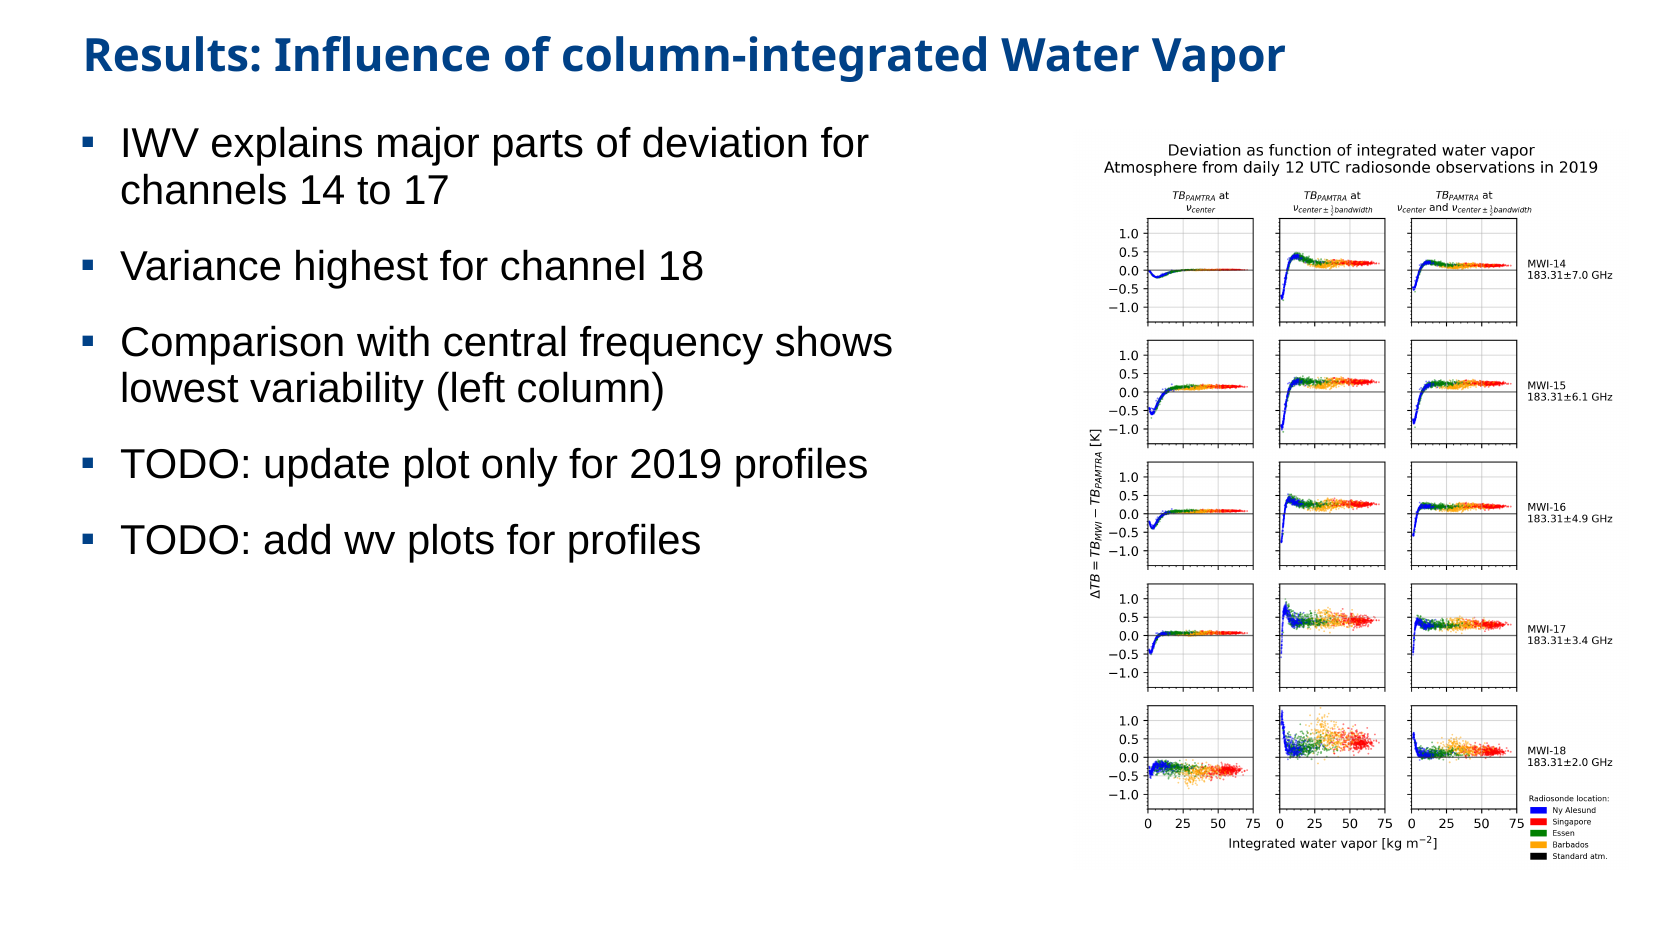

# Results: Influence of column-integrated Water Vapor
IWV explains major parts of deviation for channels 14 to 17
Variance highest for channel 18
Comparison with central frequency shows lowest variability (left column)
TODO: update plot only for 2019 profiles
TODO: add wv plots for profiles